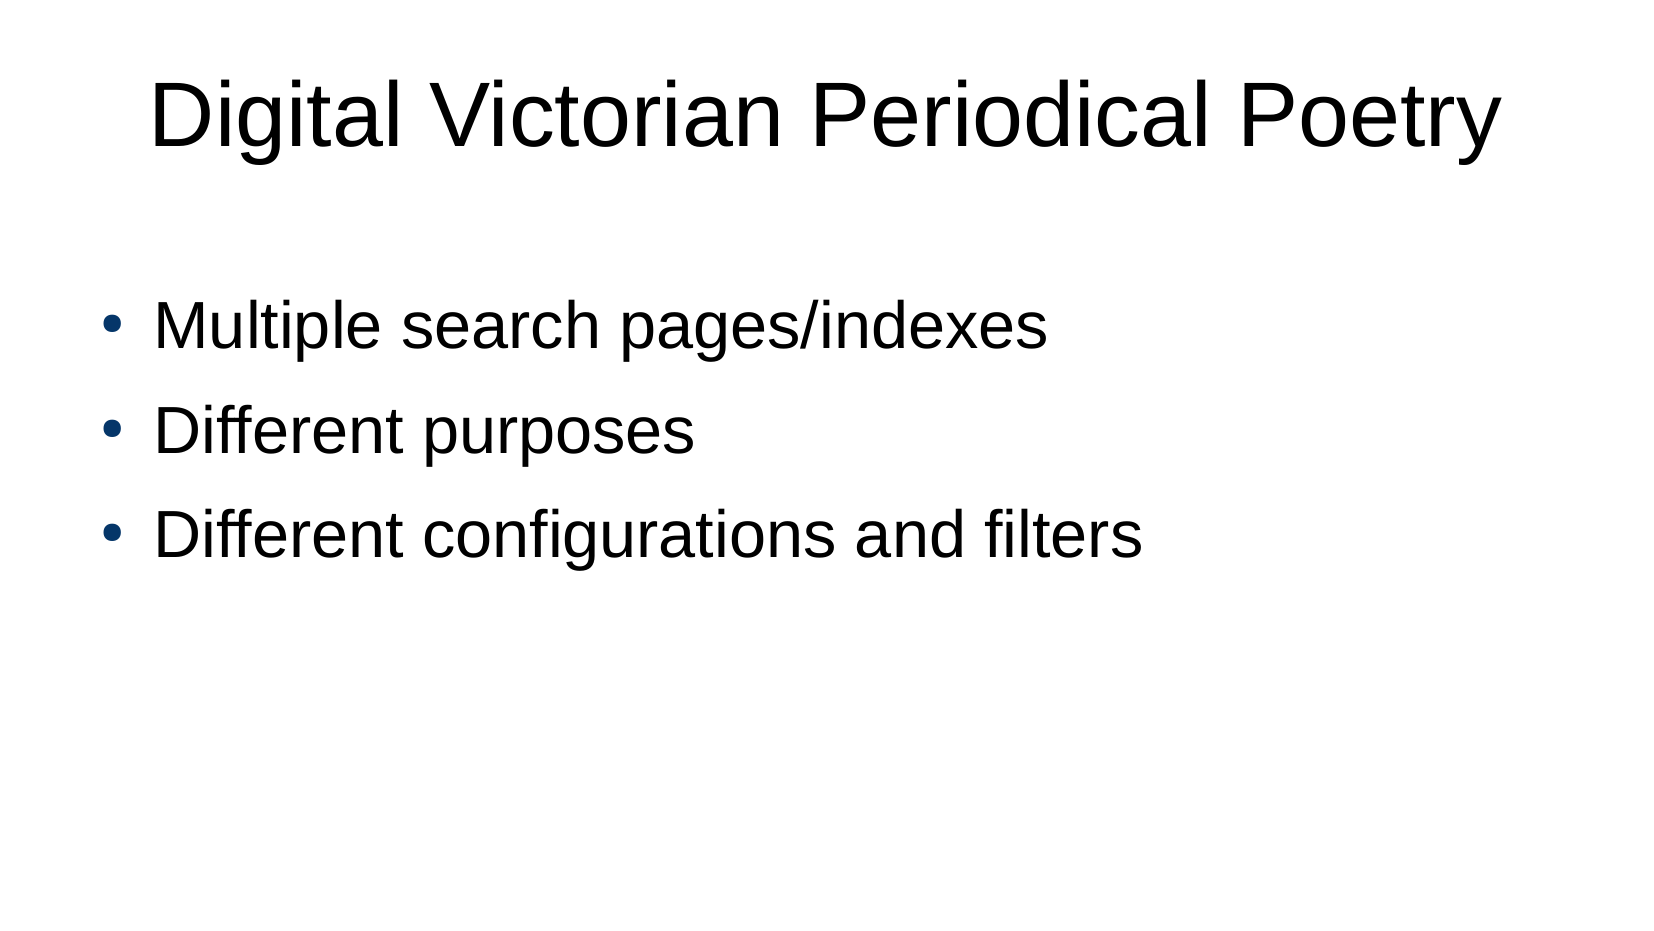

# Digital Victorian Periodical Poetry
Multiple search pages/indexes
Different purposes
Different configurations and filters